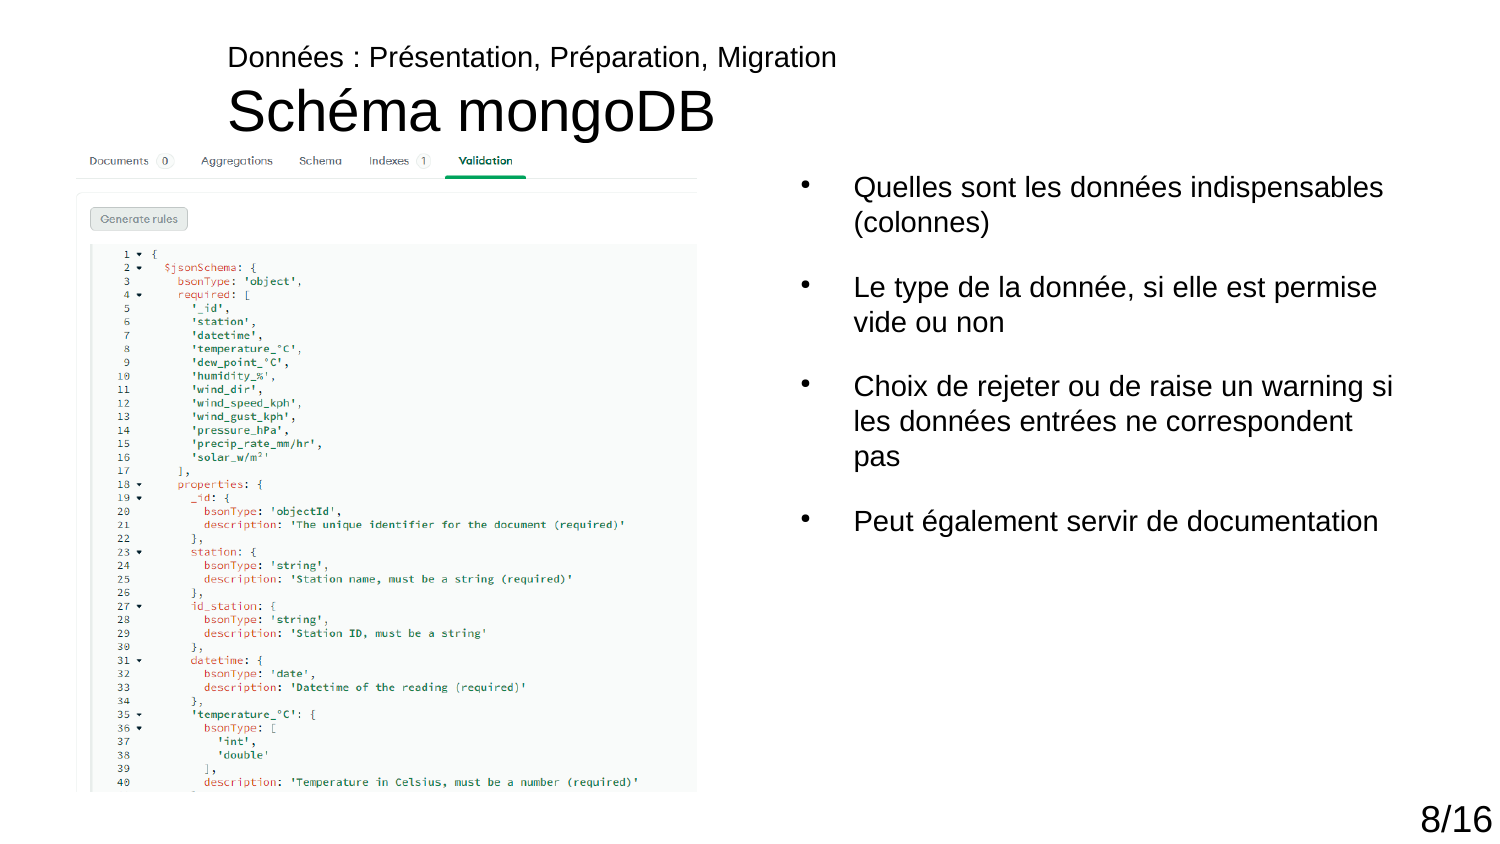

# Données : Présentation, Préparation, Migration Schéma mongoDB
Quelles sont les données indispensables (colonnes)
Le type de la donnée, si elle est permise vide ou non
Choix de rejeter ou de raise un warning si les données entrées ne correspondent pas
Peut également servir de documentation
8/16